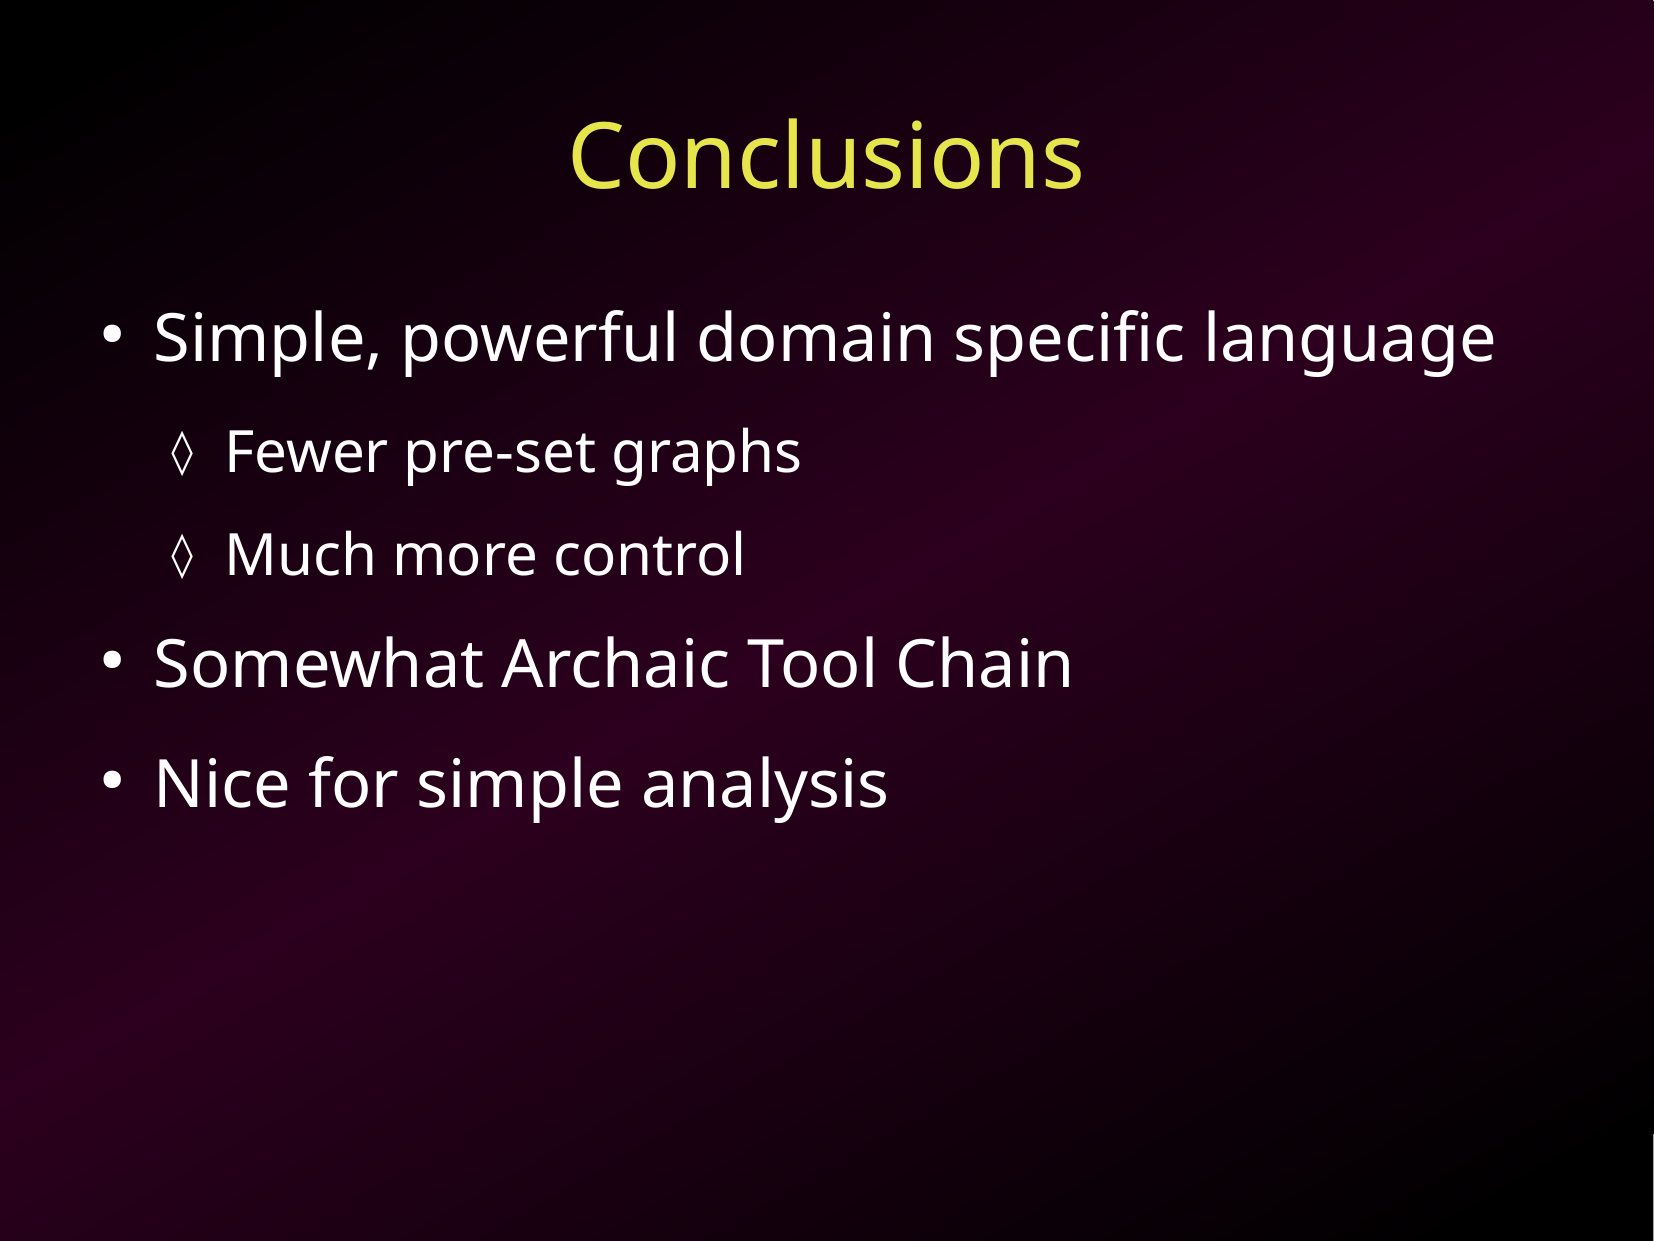

# Conclusions
Simple, powerful domain specific language
Fewer pre-set graphs
Much more control
Somewhat Archaic Tool Chain
Nice for simple analysis